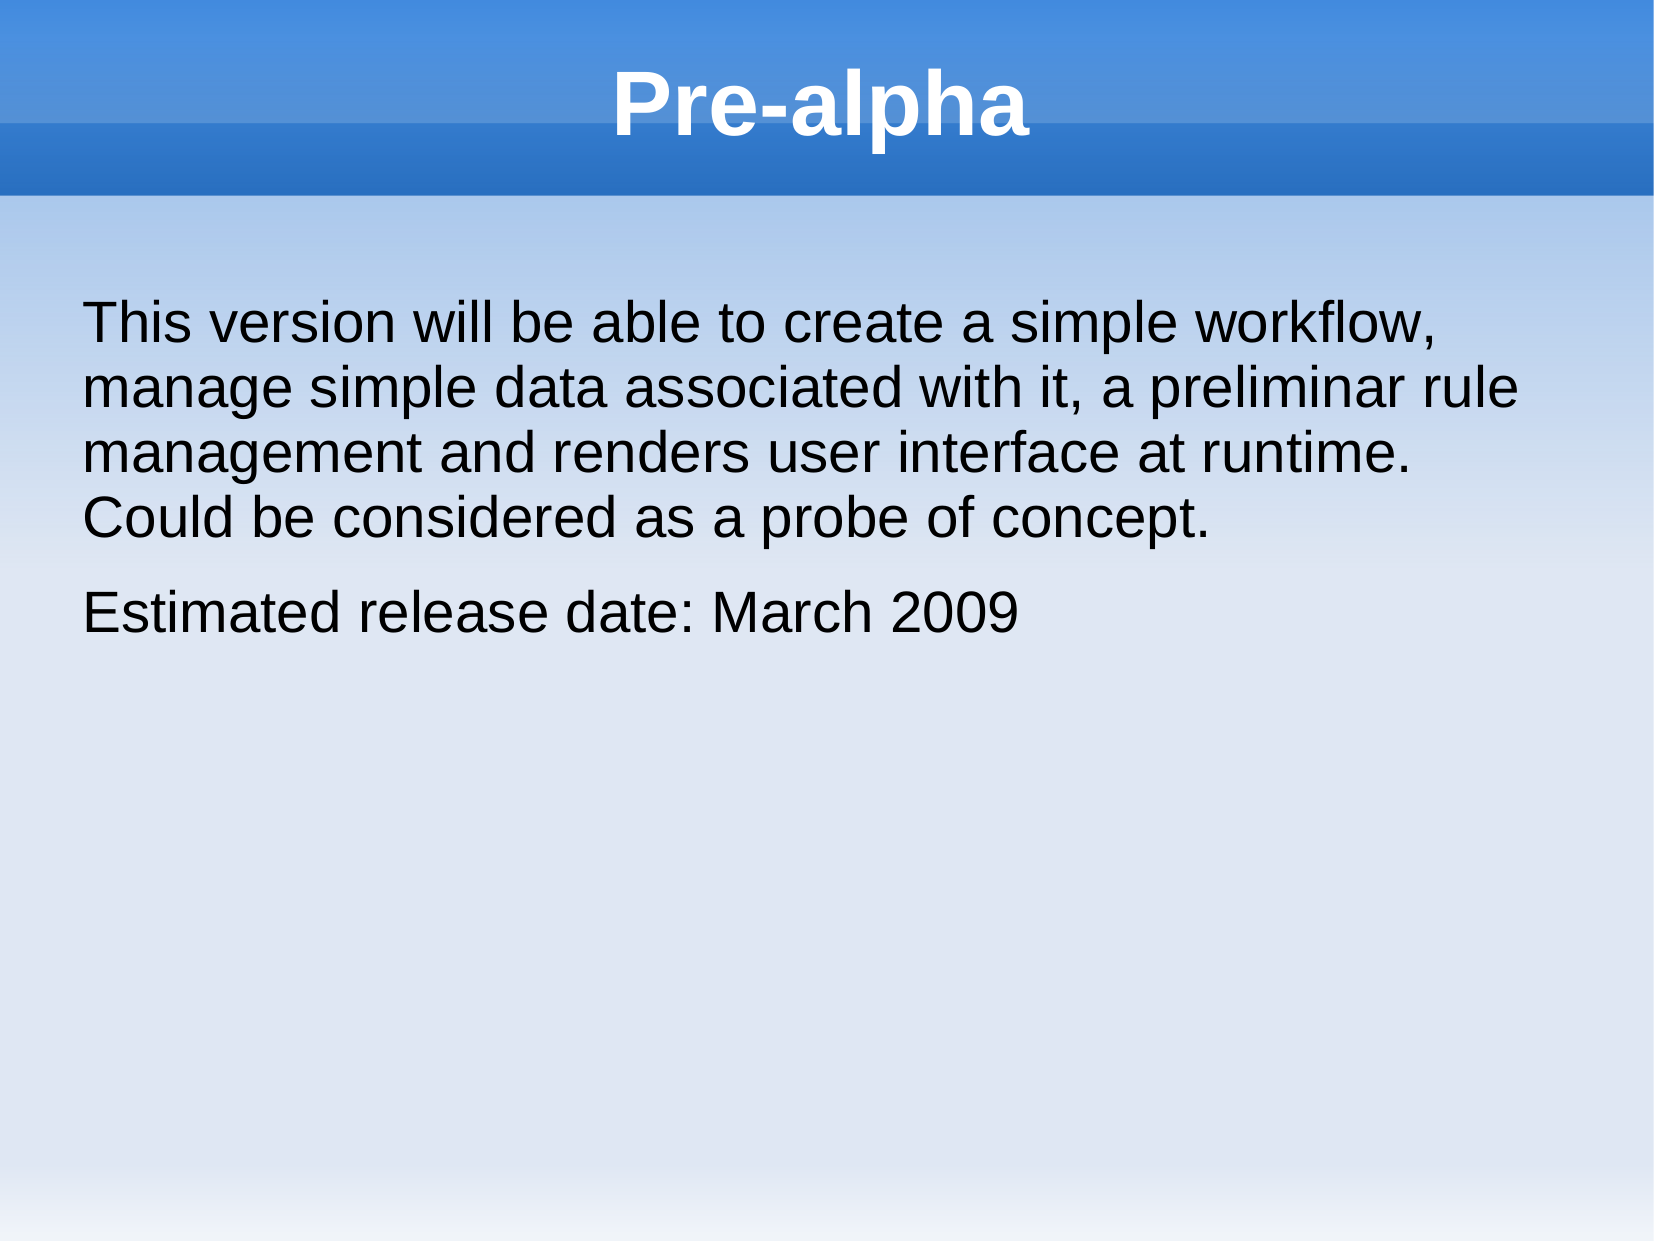

# Pre-alpha
This version will be able to create a simple workflow, manage simple data associated with it, a preliminar rule management and renders user interface at runtime. Could be considered as a probe of concept.
Estimated release date: March 2009